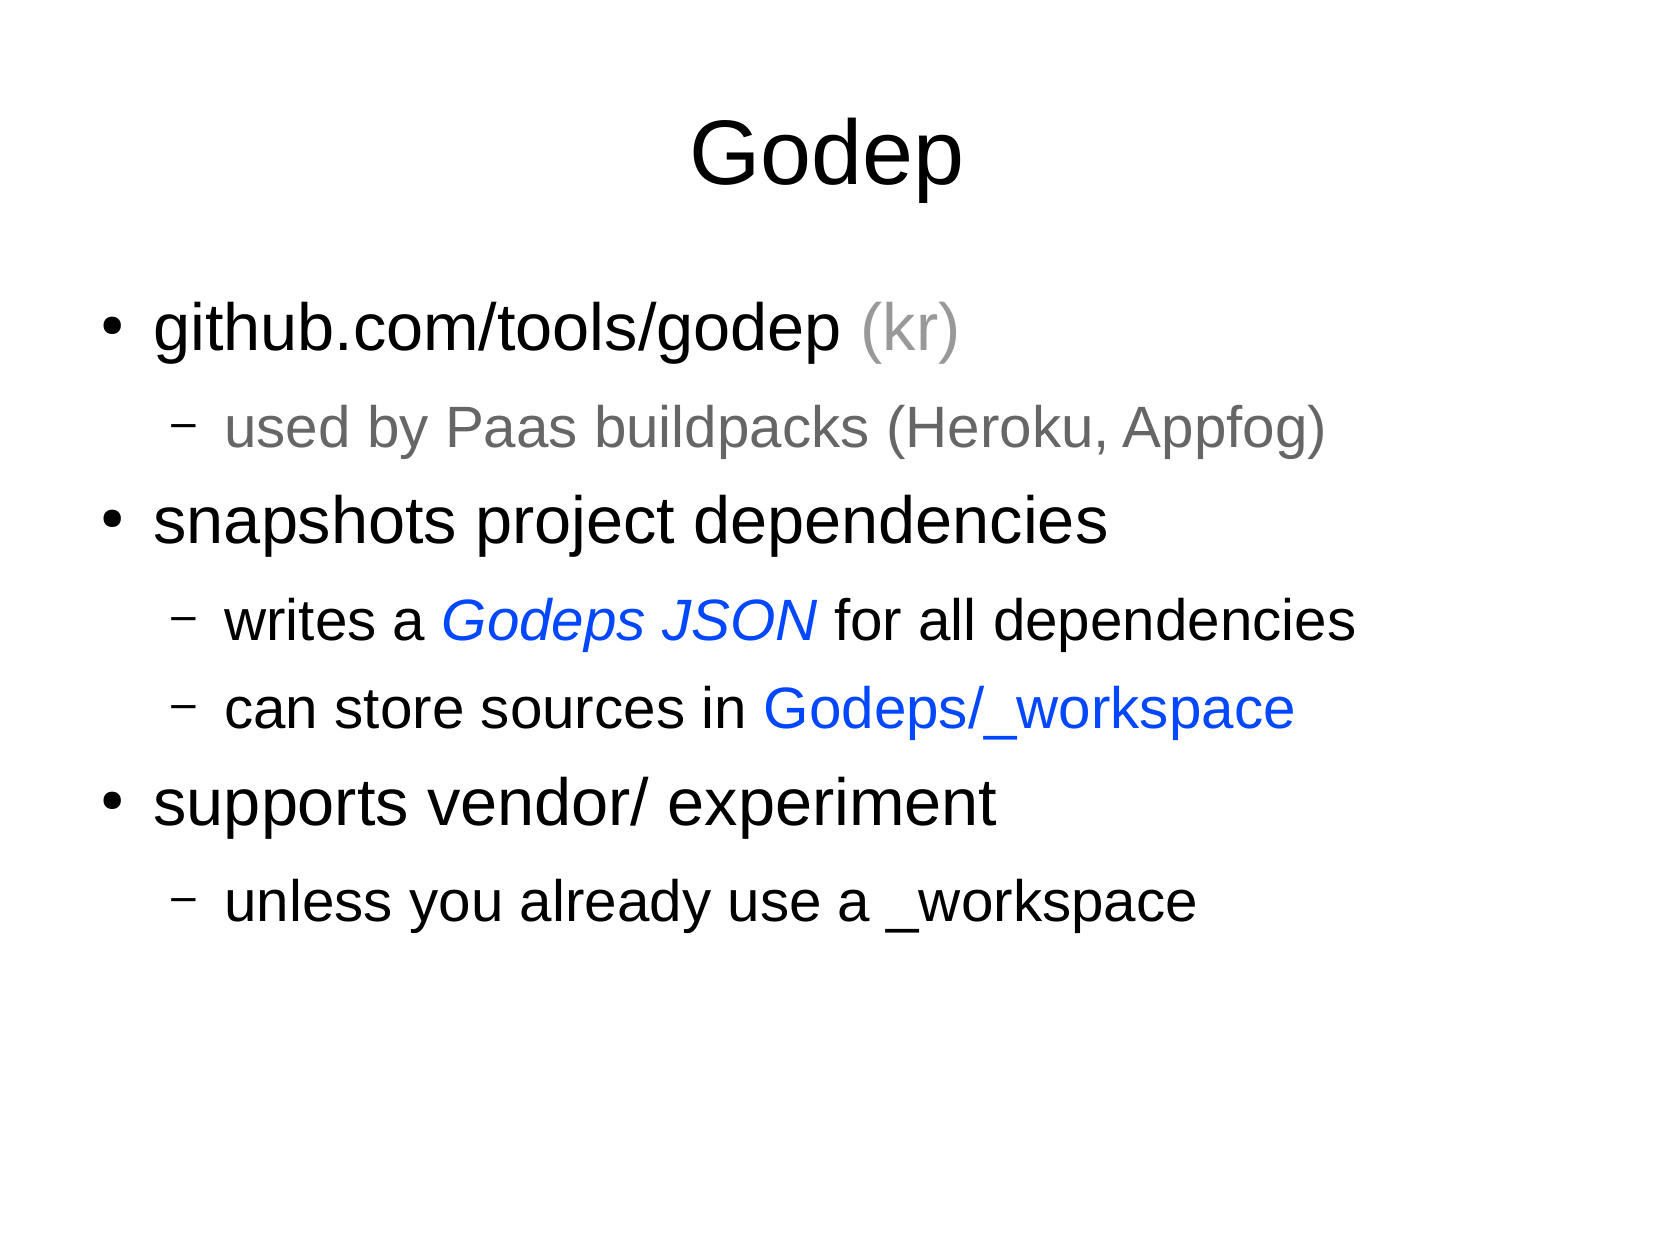

# Godep
github.com/tools/godep (kr)
used by Paas buildpacks (Heroku, Appfog)
snapshots project dependencies
writes a Godeps JSON for all dependencies
can store sources in Godeps/_workspace
supports vendor/ experiment
unless you already use a _workspace